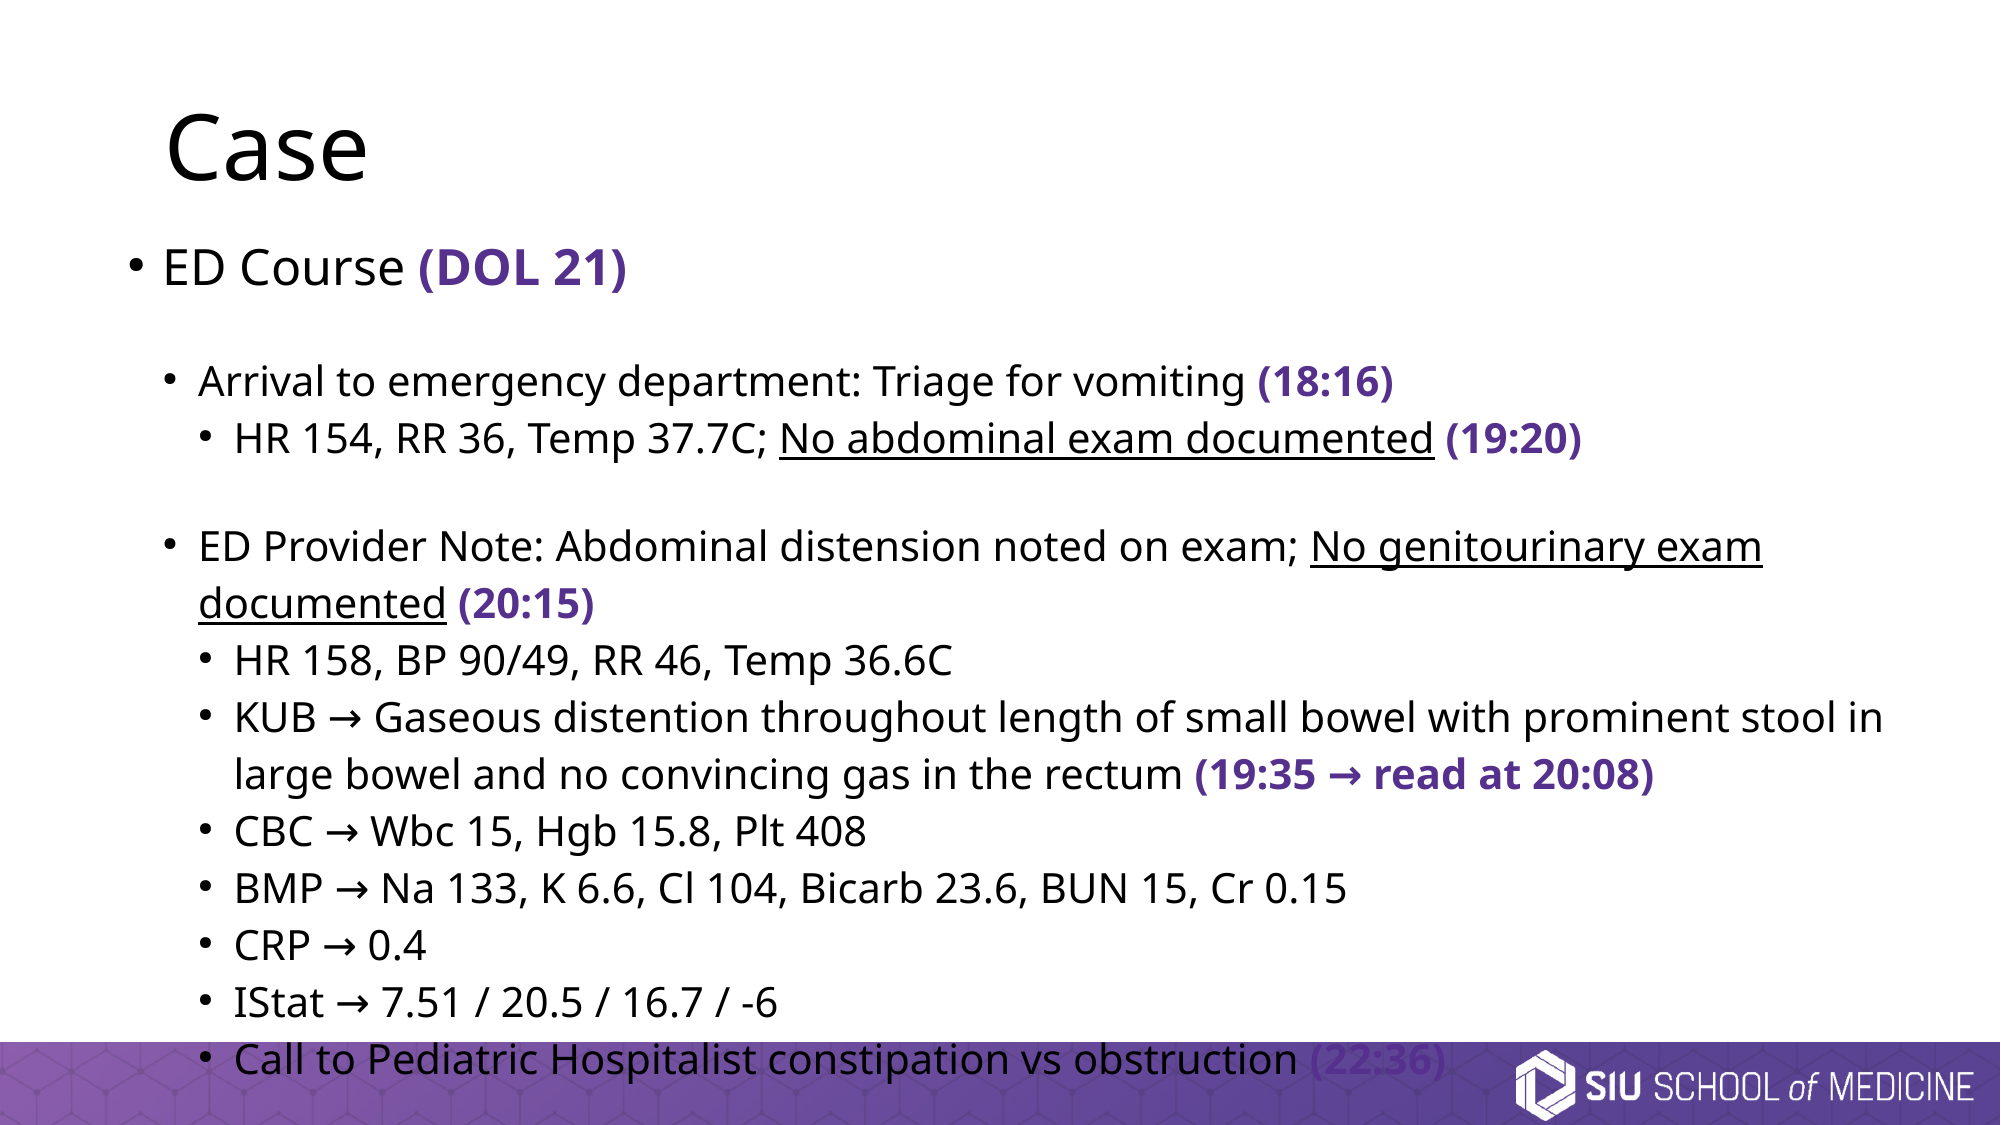

Case
ED Course (DOL 21)
Arrival to emergency department: Triage for vomiting (18:16)
HR 154, RR 36, Temp 37.7C; No abdominal exam documented (19:20)
ED Provider Note: Abdominal distension noted on exam; No genitourinary exam documented (20:15)
HR 158, BP 90/49, RR 46, Temp 36.6C
KUB → Gaseous distention throughout length of small bowel with prominent stool in large bowel and no convincing gas in the rectum (19:35 → read at 20:08)
CBC → Wbc 15, Hgb 15.8, Plt 408
BMP → Na 133, K 6.6, Cl 104, Bicarb 23.6, BUN 15, Cr 0.15
CRP → 0.4
IStat → 7.51 / 20.5 / 16.7 / -6
Call to Pediatric Hospitalist constipation vs obstruction (22:36)